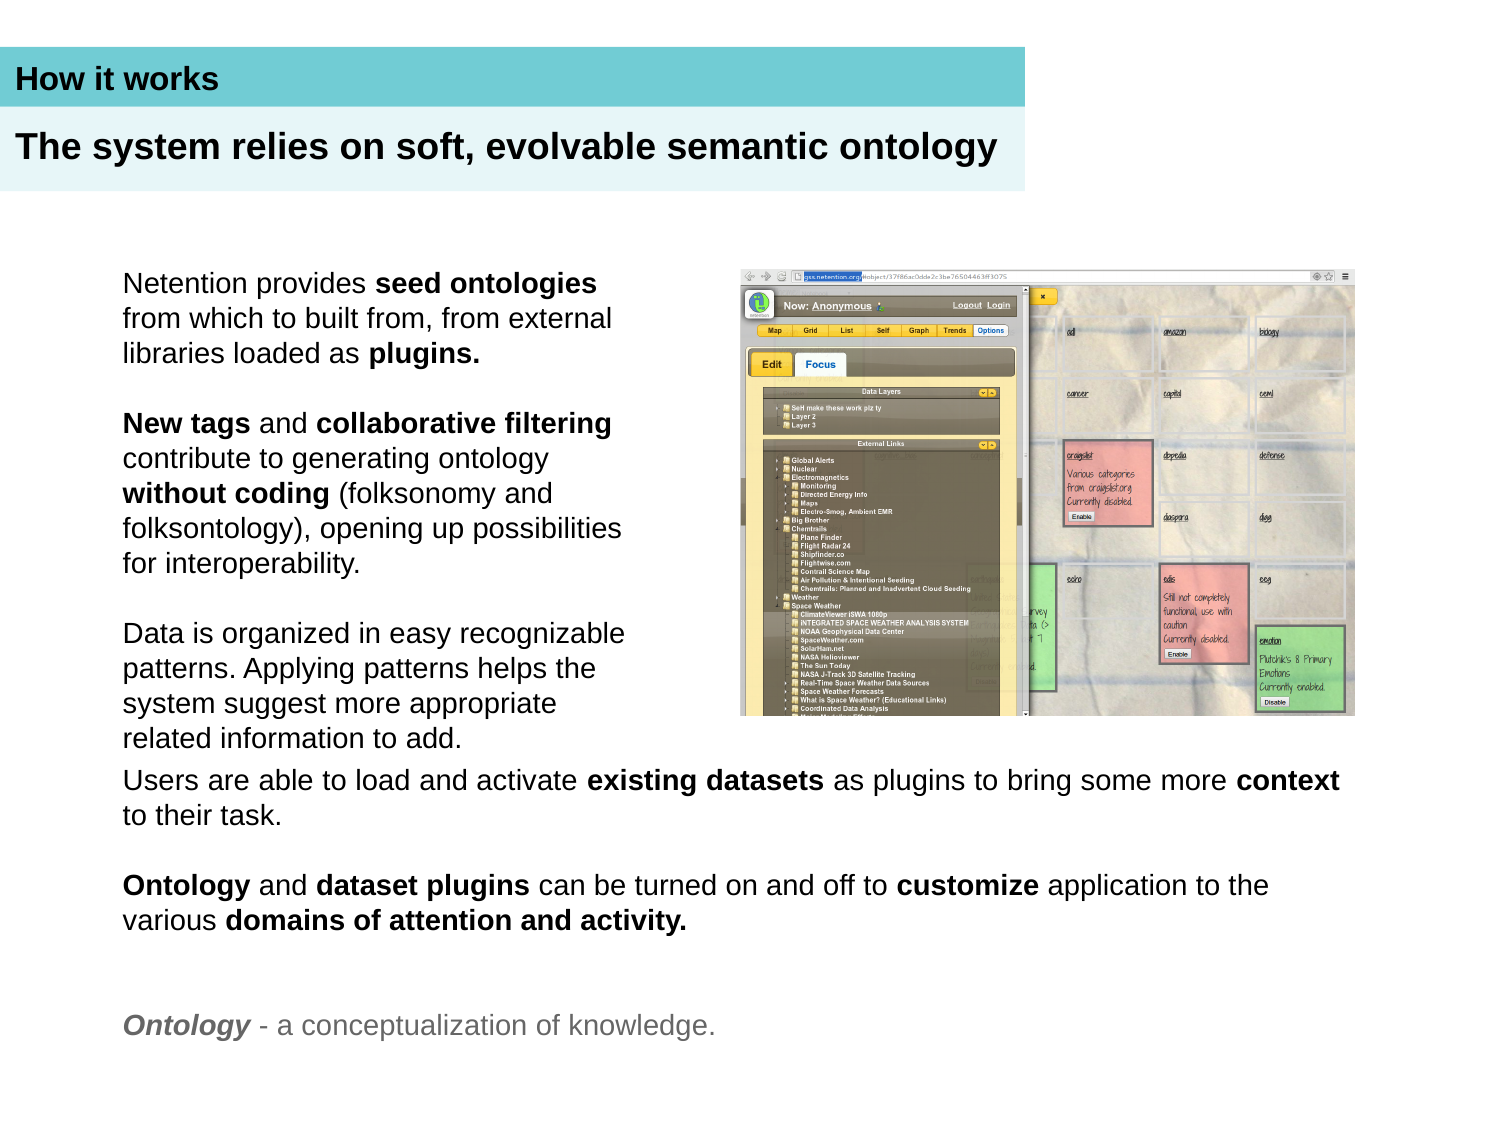

How it works
The system relies on soft, evolvable semantic ontology
Netention provides seed ontologies from which to built from, from external libraries loaded as plugins.
New tags and collaborative filtering contribute to generating ontology without coding (folksonomy and folksontology), opening up possibilities for interoperability.
Data is organized in easy recognizable patterns. Applying patterns helps the system suggest more appropriate related information to add.
Users are able to load and activate existing datasets as plugins to bring some more context to their task.
Ontology and dataset plugins can be turned on and off to customize application to the various domains of attention and activity.
Ontology - a conceptualization of knowledge.